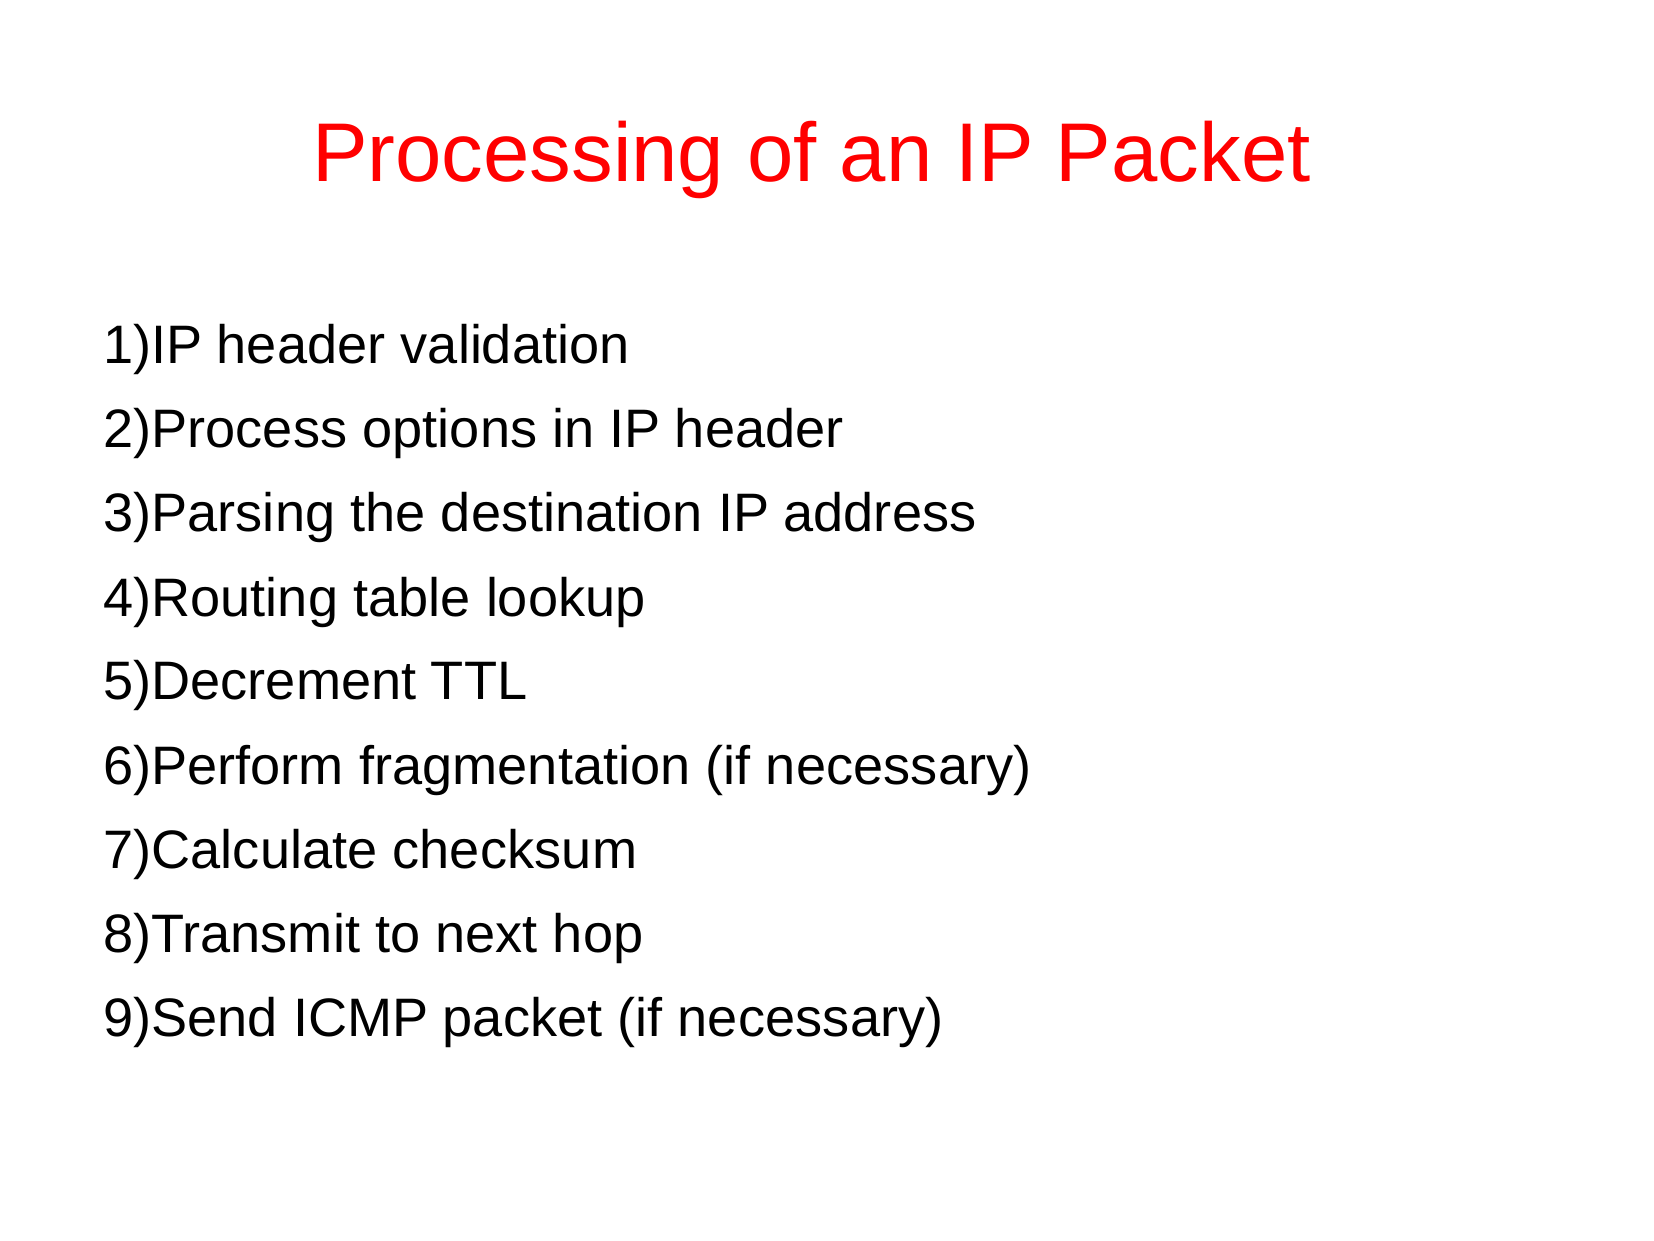

# Processing of an IP Packet
IP header validation
Process options in IP header
Parsing the destination IP address
Routing table lookup
Decrement TTL
Perform fragmentation (if necessary)
Calculate checksum
Transmit to next hop
Send ICMP packet (if necessary)